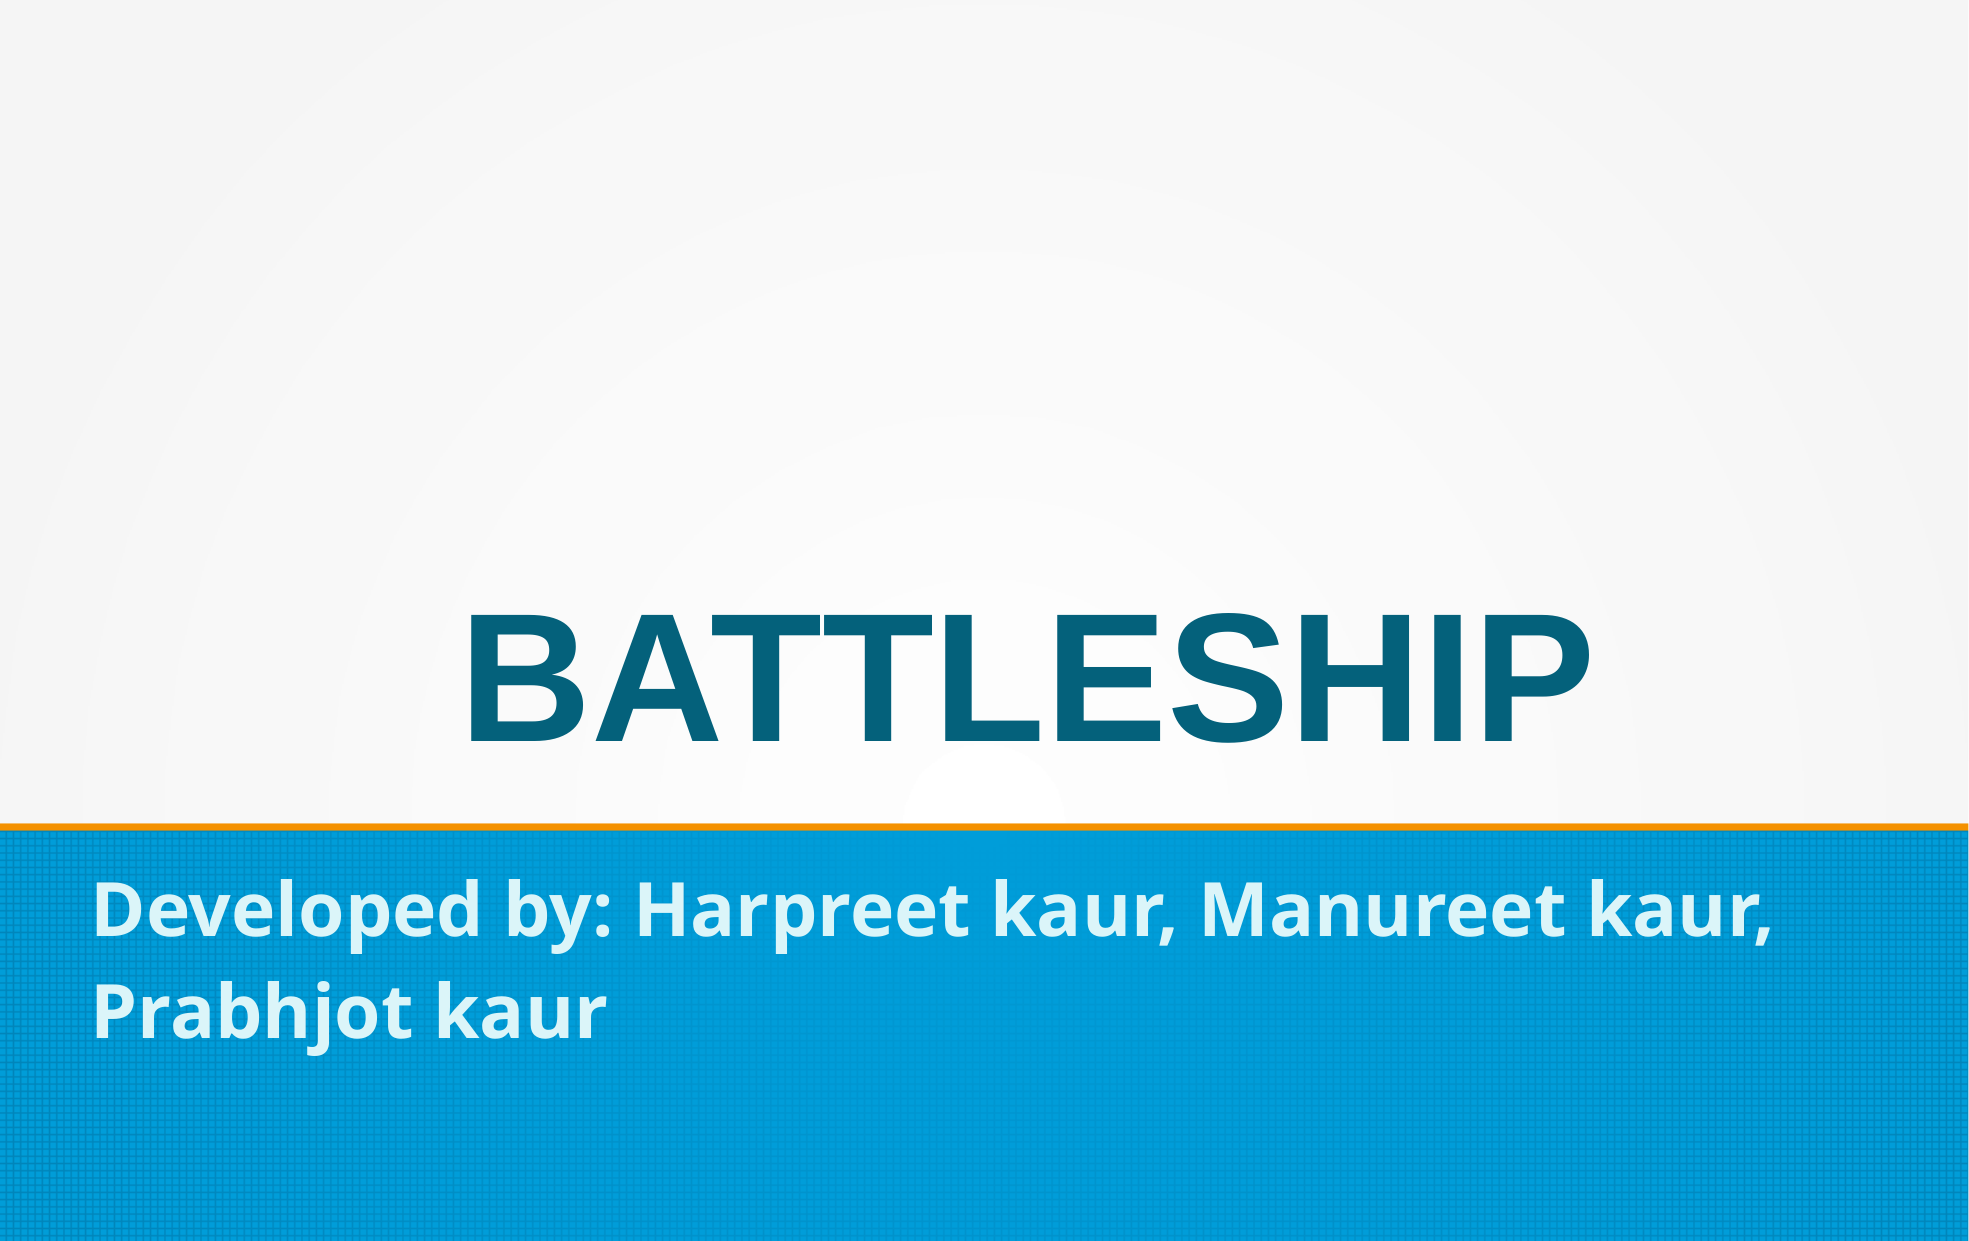

# BATTLESHIP
Developed by: Harpreet kaur, Manureet kaur, Prabhjot kaur